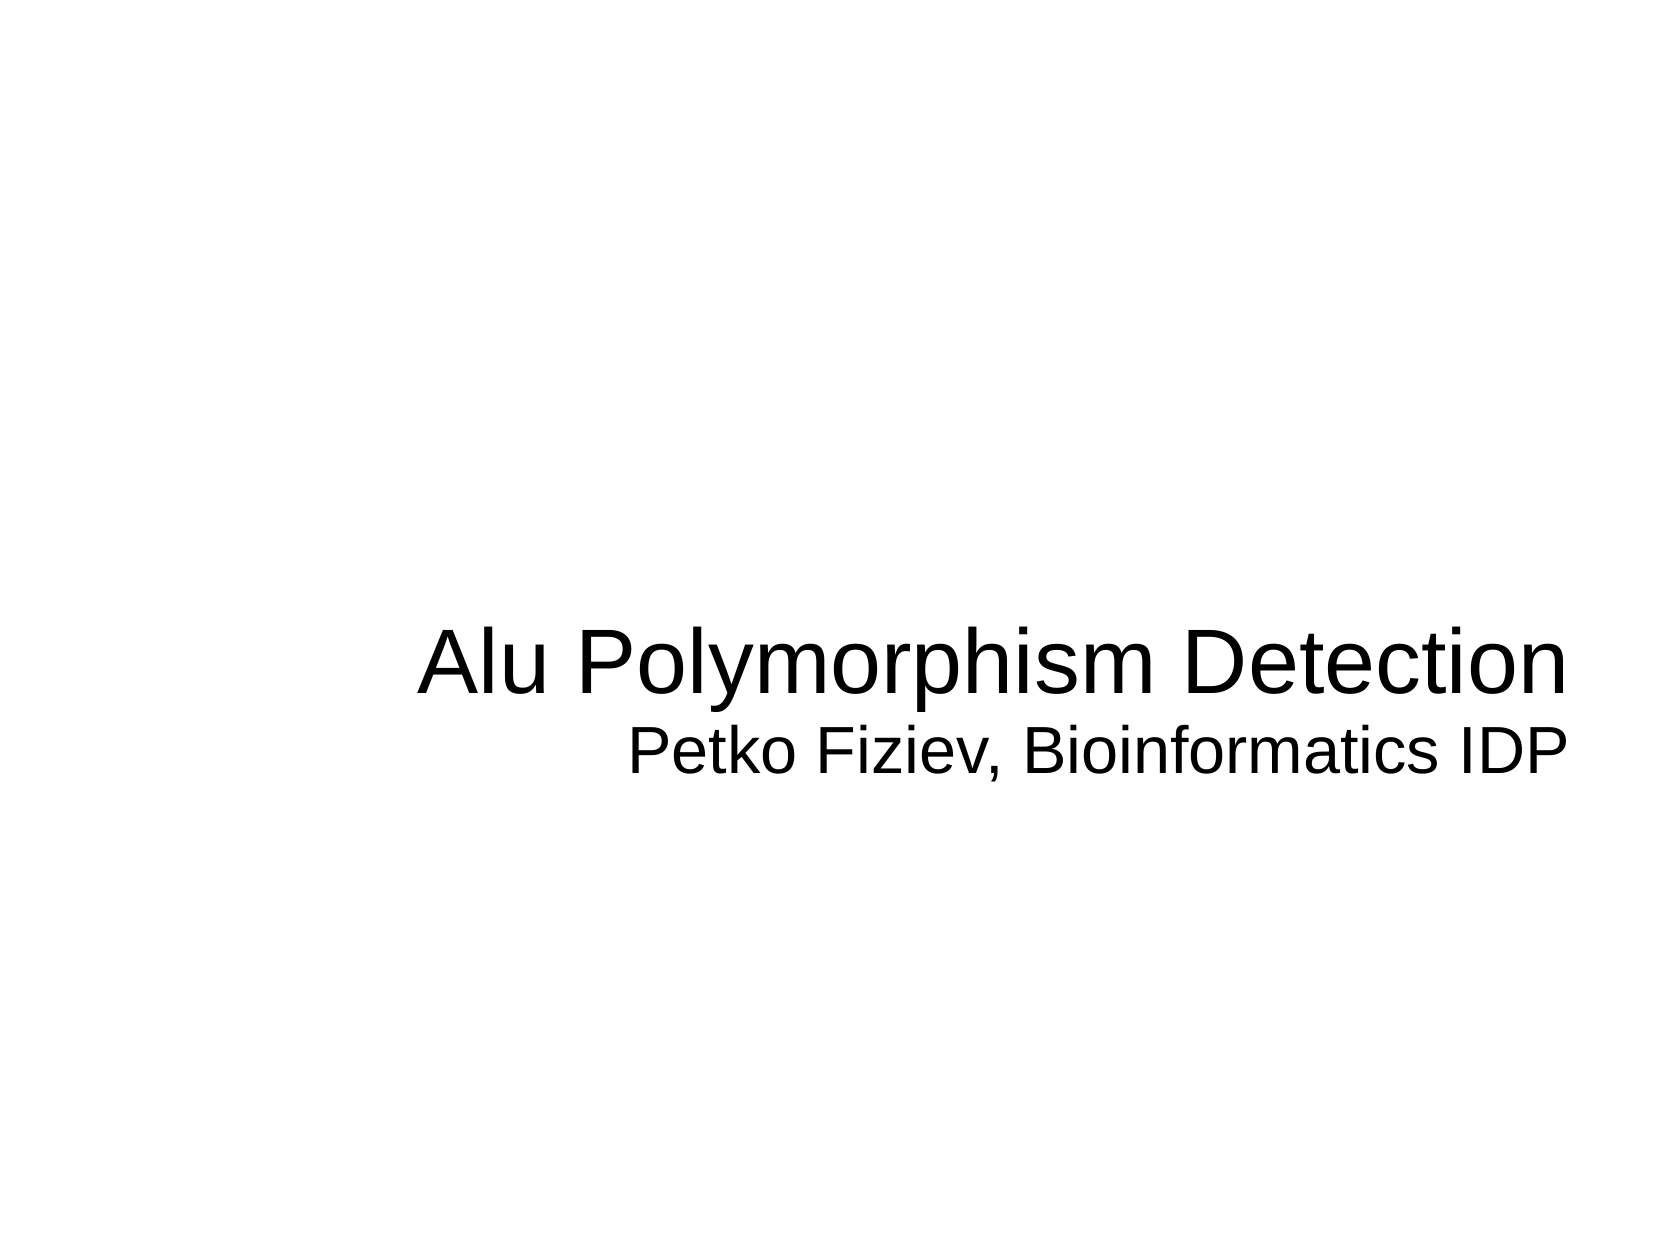

#
Alu Polymorphism Detection
Petko Fiziev, Bioinformatics IDP